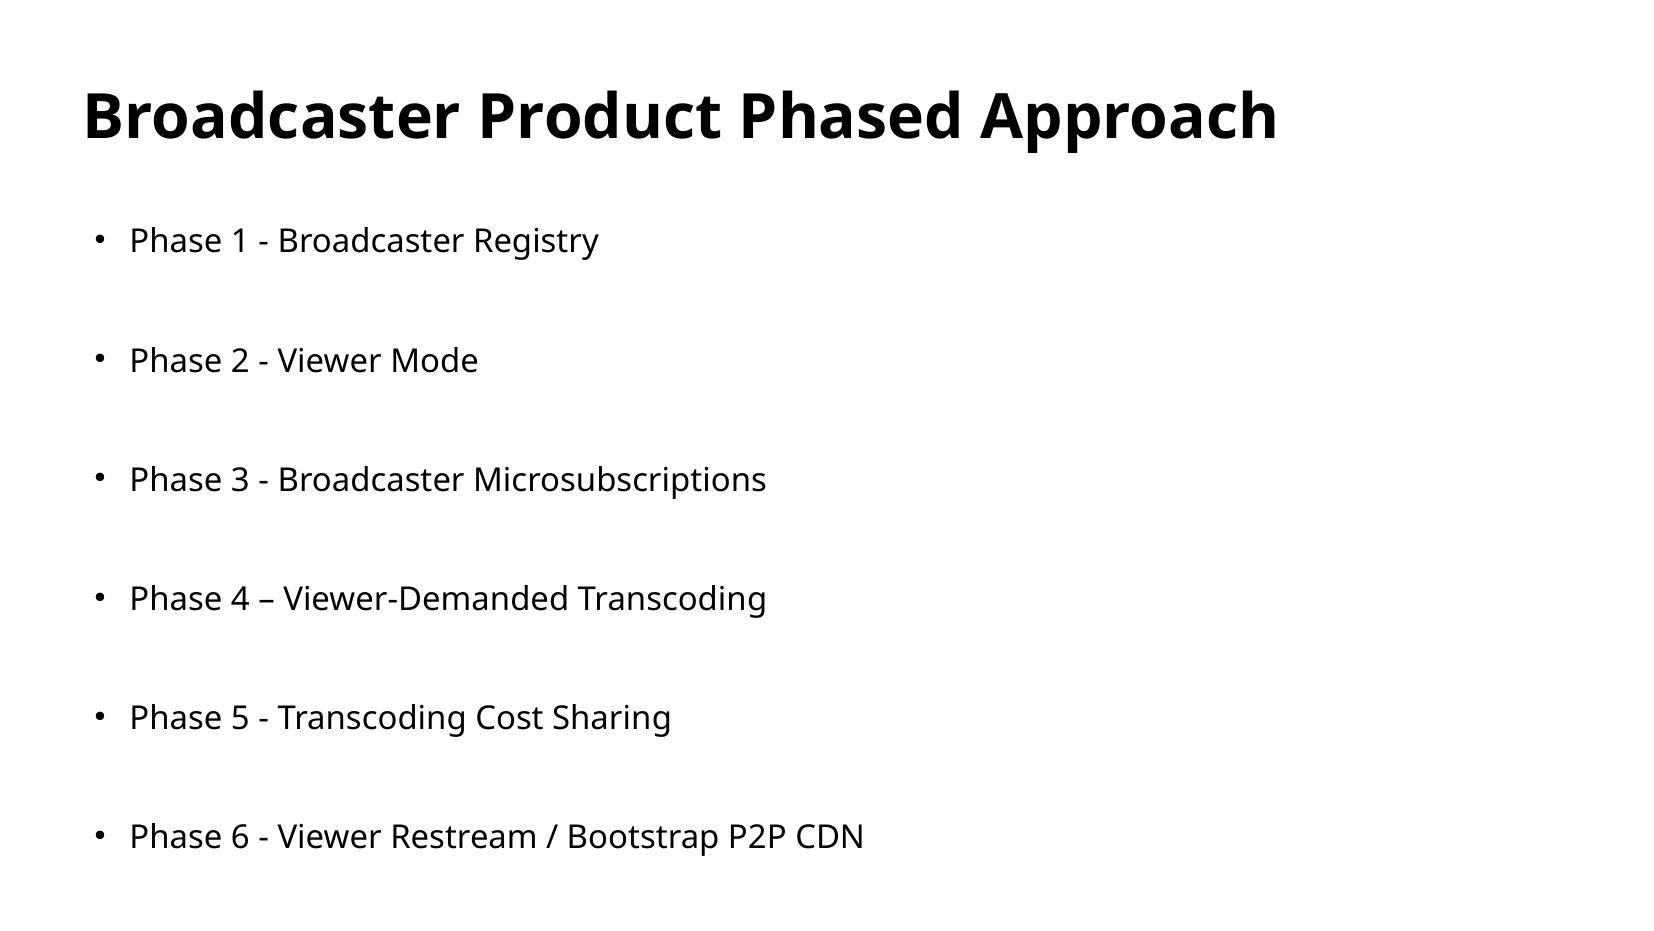

# Broadcaster Product Phased Approach
Phase 1 - Broadcaster Registry
Phase 2 - Viewer Mode
Phase 3 - Broadcaster Microsubscriptions
Phase 4 – Viewer-Demanded Transcoding
Phase 5 - Transcoding Cost Sharing
Phase 6 - Viewer Restream / Bootstrap P2P CDN